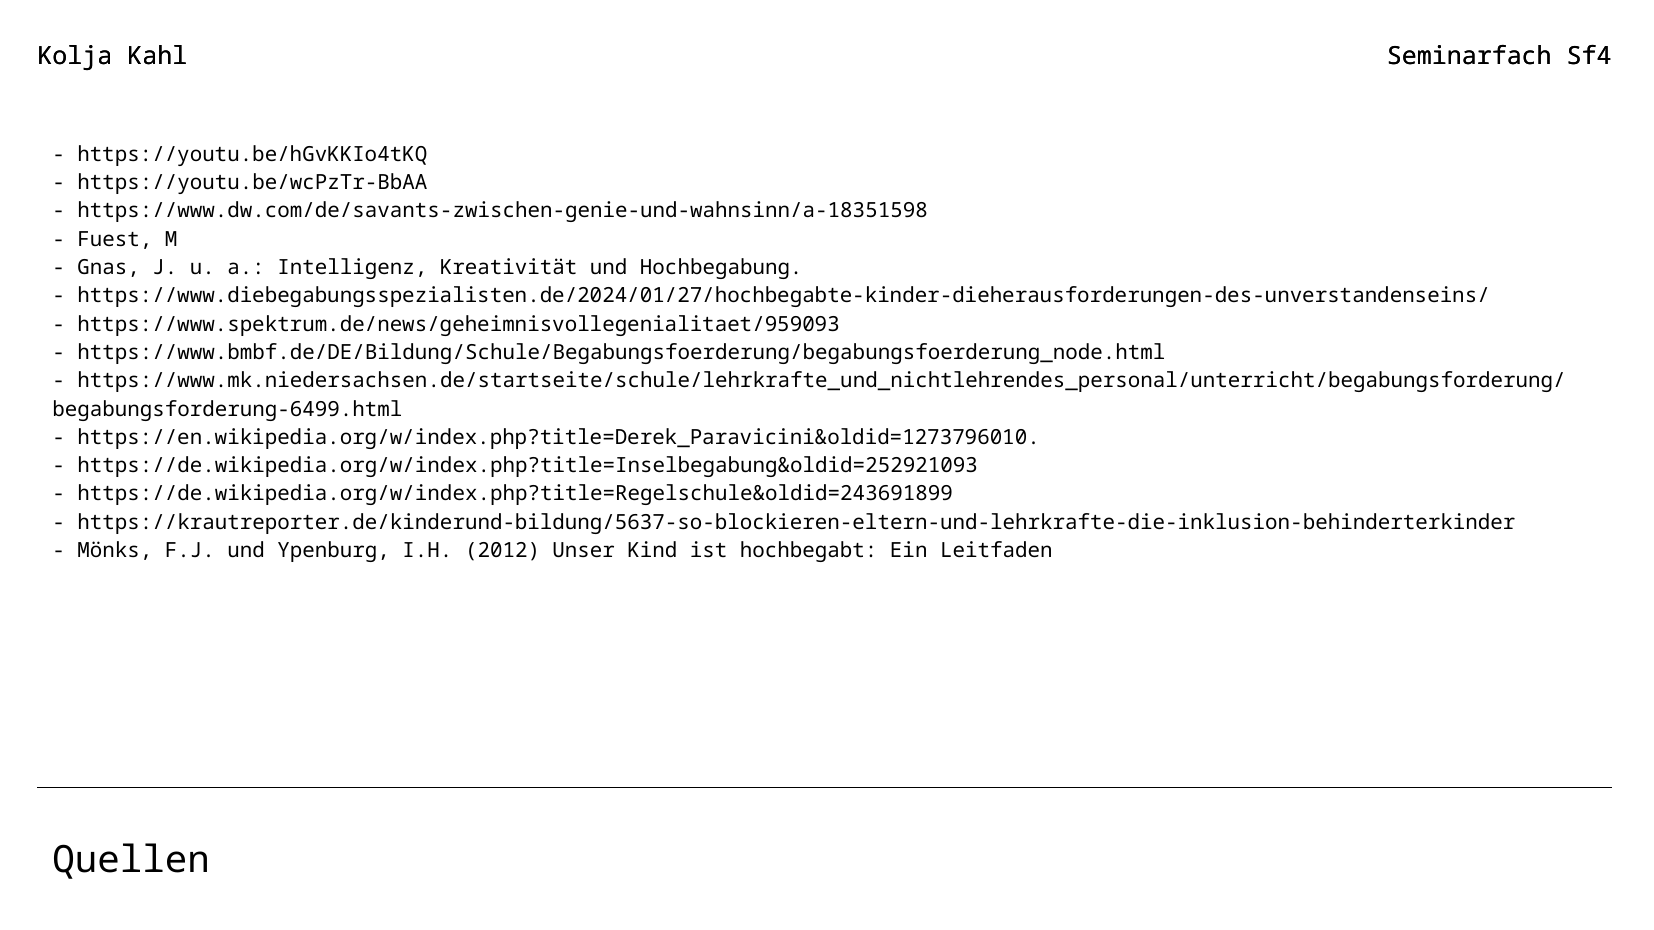

Kolja Kahl
Seminarfach Sf4
Kolja Kahl
Seminarfach Sf4
- https://youtu.be/hGvKKIo4tKQ
- https://youtu.be/wcPzTr-BbAA
- https://www.dw.com/de/savants-zwischen-genie-und-wahnsinn/a-18351598
- Fuest, M
- Gnas, J. u. a.: Intelligenz, Kreativität und Hochbegabung.
- https://www.diebegabungsspezialisten.de/2024/01/27/hochbegabte-kinder-dieherausforderungen-des-unverstandenseins/
- https://www.spektrum.de/news/geheimnisvollegenialitaet/959093
- https://www.bmbf.de/DE/Bildung/Schule/Begabungsfoerderung/begabungsfoerderung_node.html
- https://www.mk.niedersachsen.de/startseite/schule/lehrkrafte_und_nichtlehrendes_personal/unterricht/begabungsforderung/begabungsforderung-6499.html
- https://en.wikipedia.org/w/index.php?title=Derek_Paravicini&oldid=1273796010.
- https://de.wikipedia.org/w/index.php?title=Inselbegabung&oldid=252921093
- https://de.wikipedia.org/w/index.php?title=Regelschule&oldid=243691899
- https://krautreporter.de/kinderund-bildung/5637-so-blockieren-eltern-und-lehrkrafte-die-inklusion-behinderterkinder
- Mönks, F.J. und Ypenburg, I.H. (2012) Unser Kind ist hochbegabt: Ein Leitfaden
Quellen